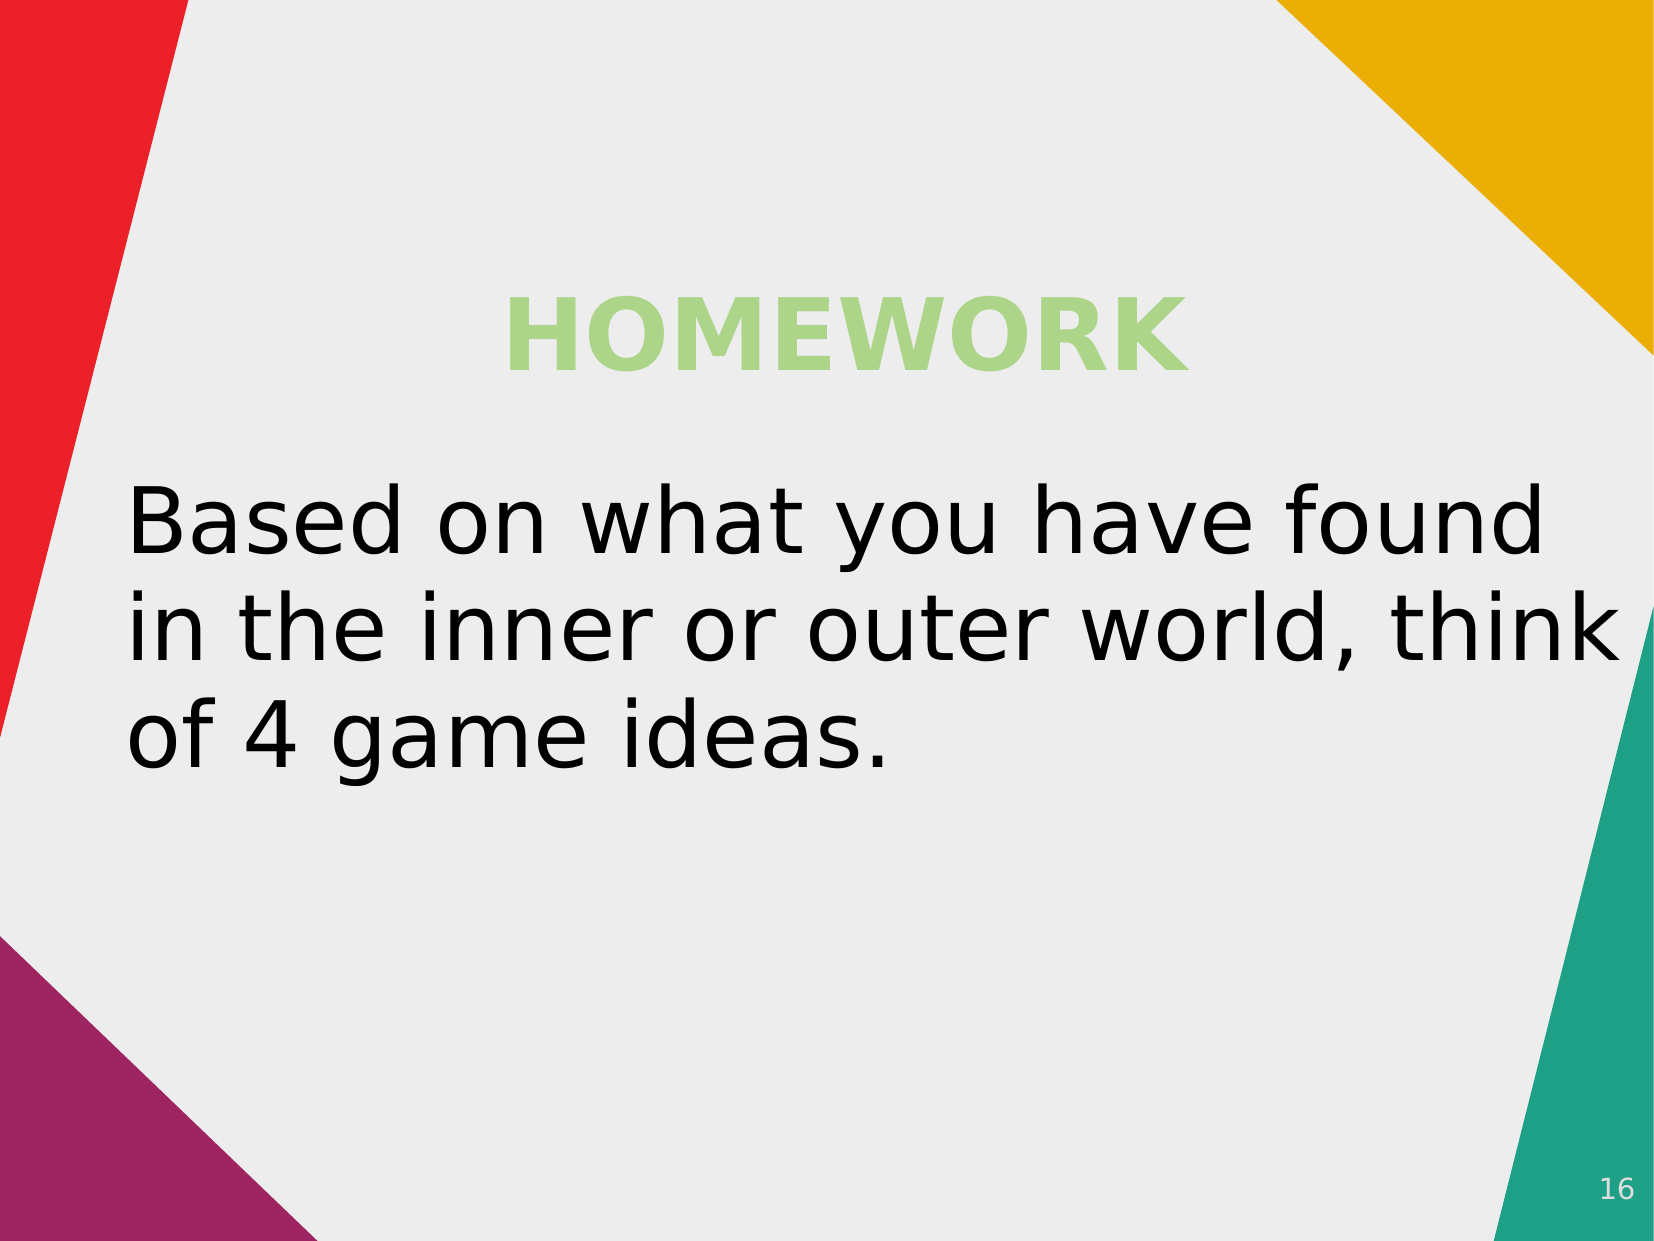

HOMEWORK
Based on what you have found
in the inner or outer world, think
of 4 game ideas.
16